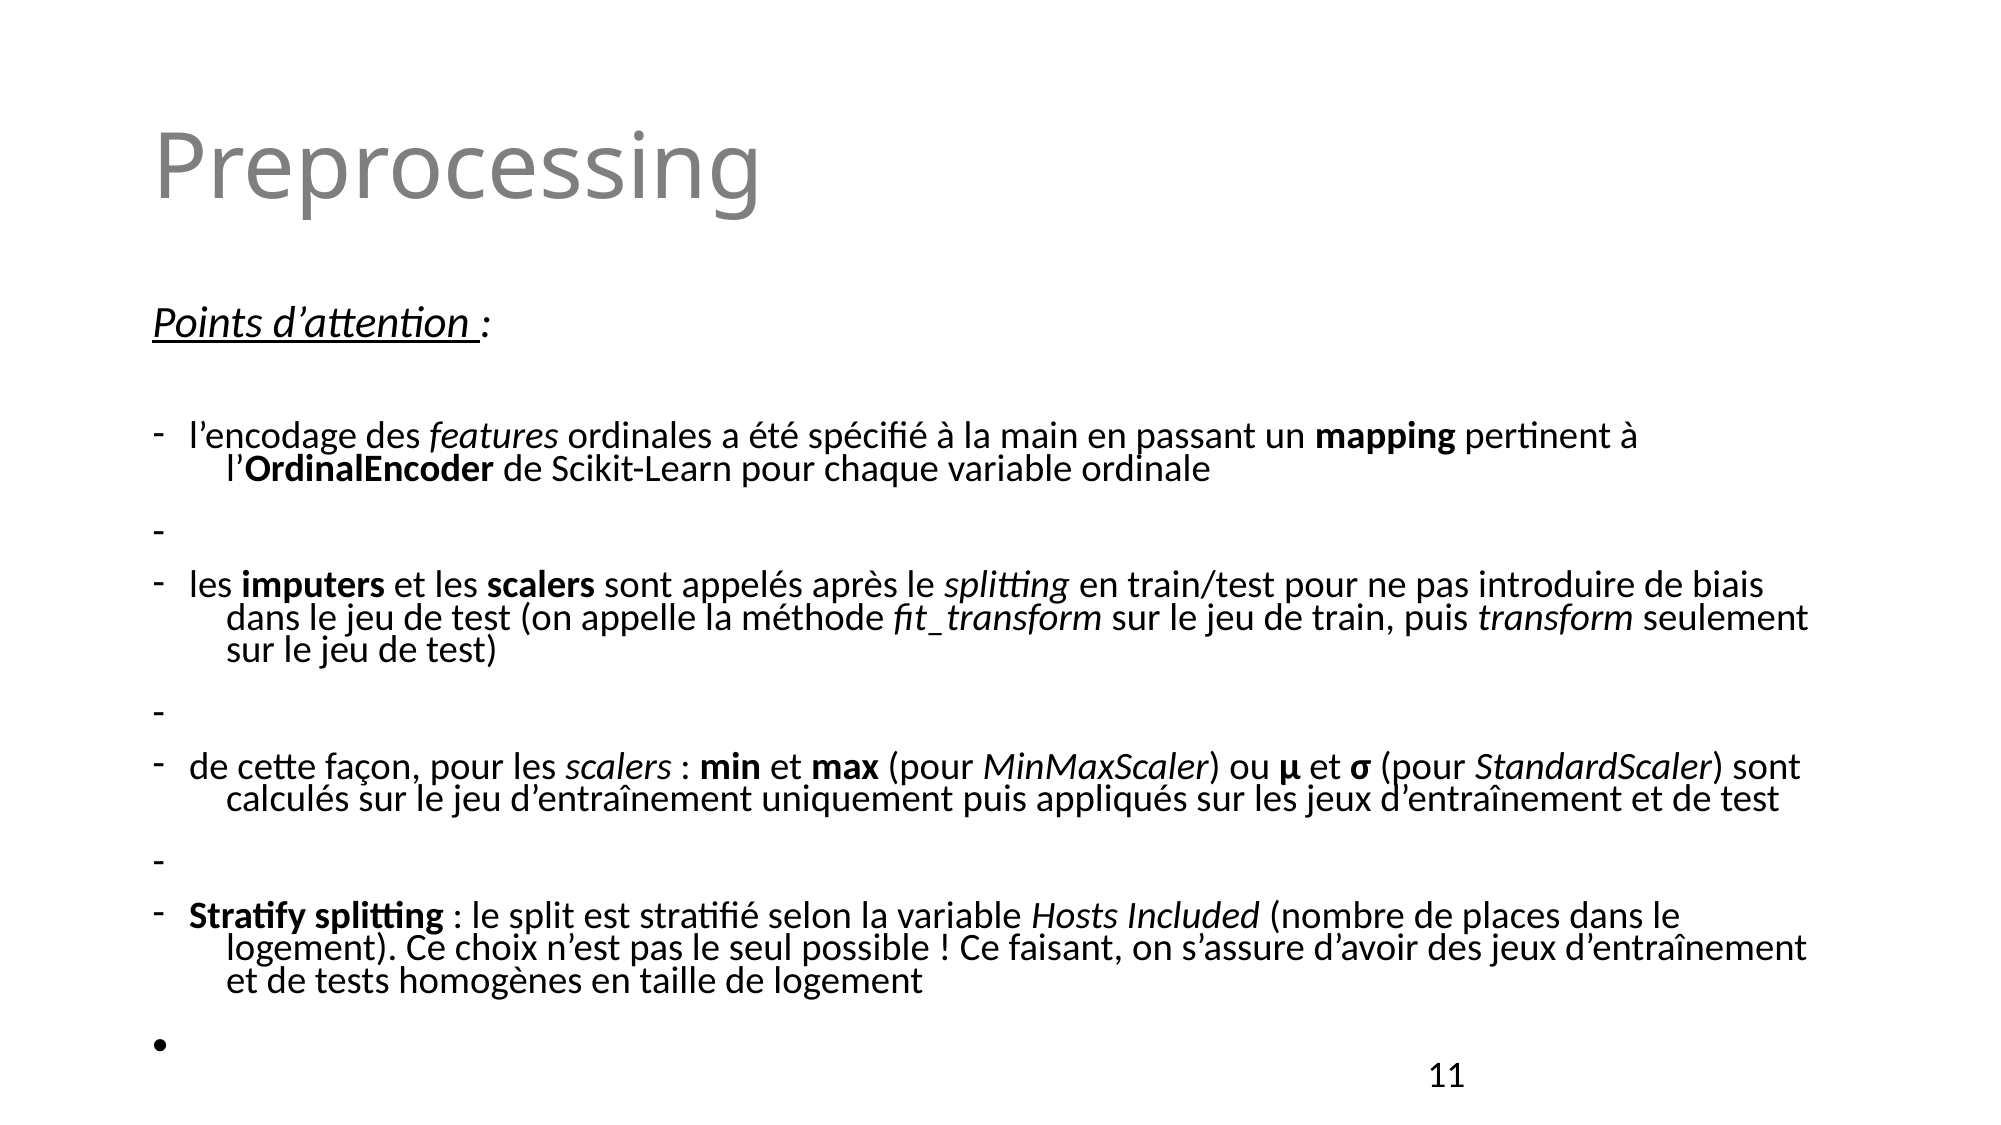

# Preprocessing
Points d’attention :
l’encodage des features ordinales a été spécifié à la main en passant un mapping pertinent à l’OrdinalEncoder de Scikit-Learn pour chaque variable ordinale
les imputers et les scalers sont appelés après le splitting en train/test pour ne pas introduire de biais dans le jeu de test (on appelle la méthode fit_transform sur le jeu de train, puis transform seulement sur le jeu de test)
de cette façon, pour les scalers : min et max (pour MinMaxScaler) ou μ et σ (pour StandardScaler) sont calculés sur le jeu d’entraînement uniquement puis appliqués sur les jeux d’entraînement et de test
Stratify splitting : le split est stratifié selon la variable Hosts Included (nombre de places dans le logement). Ce choix n’est pas le seul possible ! Ce faisant, on s’assure d’avoir des jeux d’entraînement et de tests homogènes en taille de logement